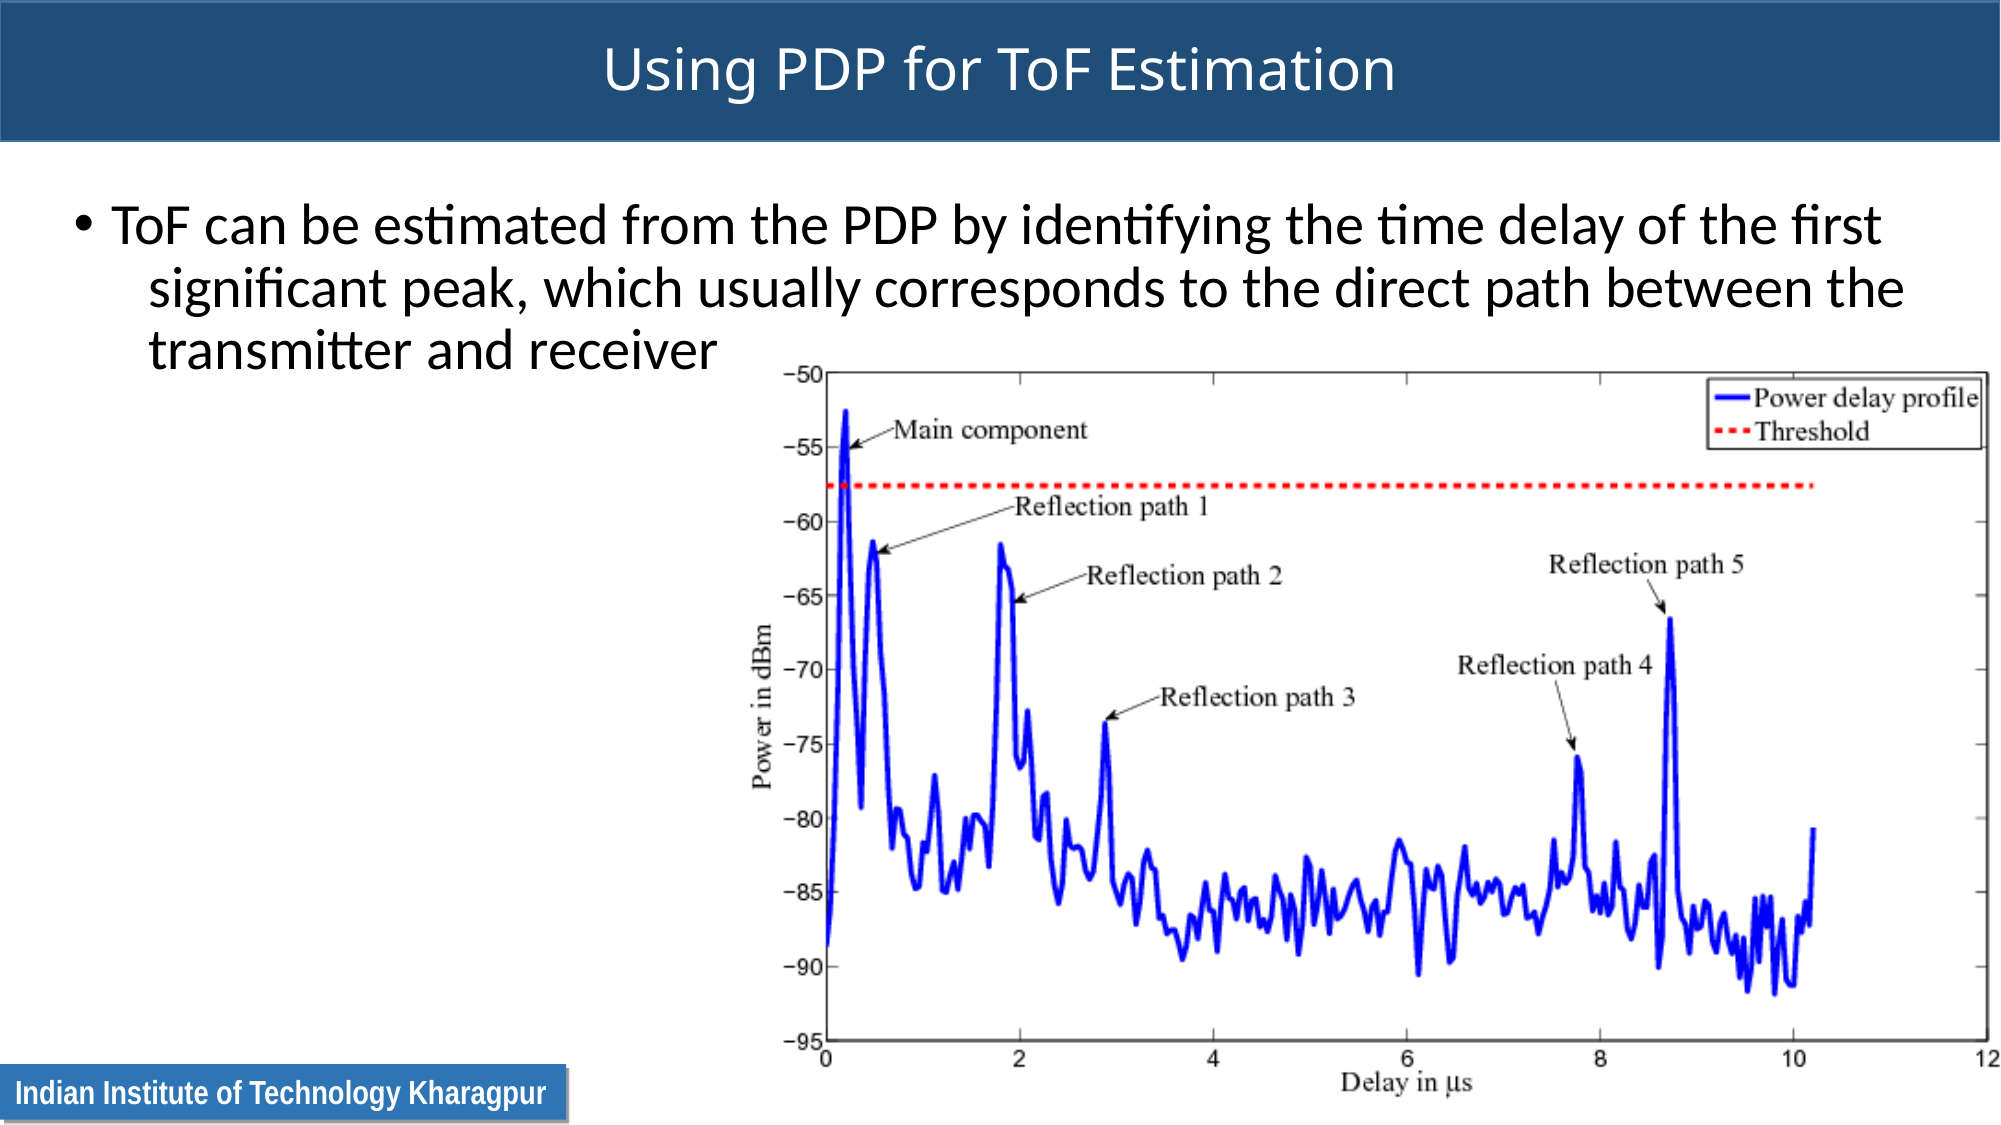

Using PDP for ToF Estimation
# ToF can be estimated from the PDP by identifying the time delay of the first significant peak, which usually corresponds to the direct path between the transmitter and receiver